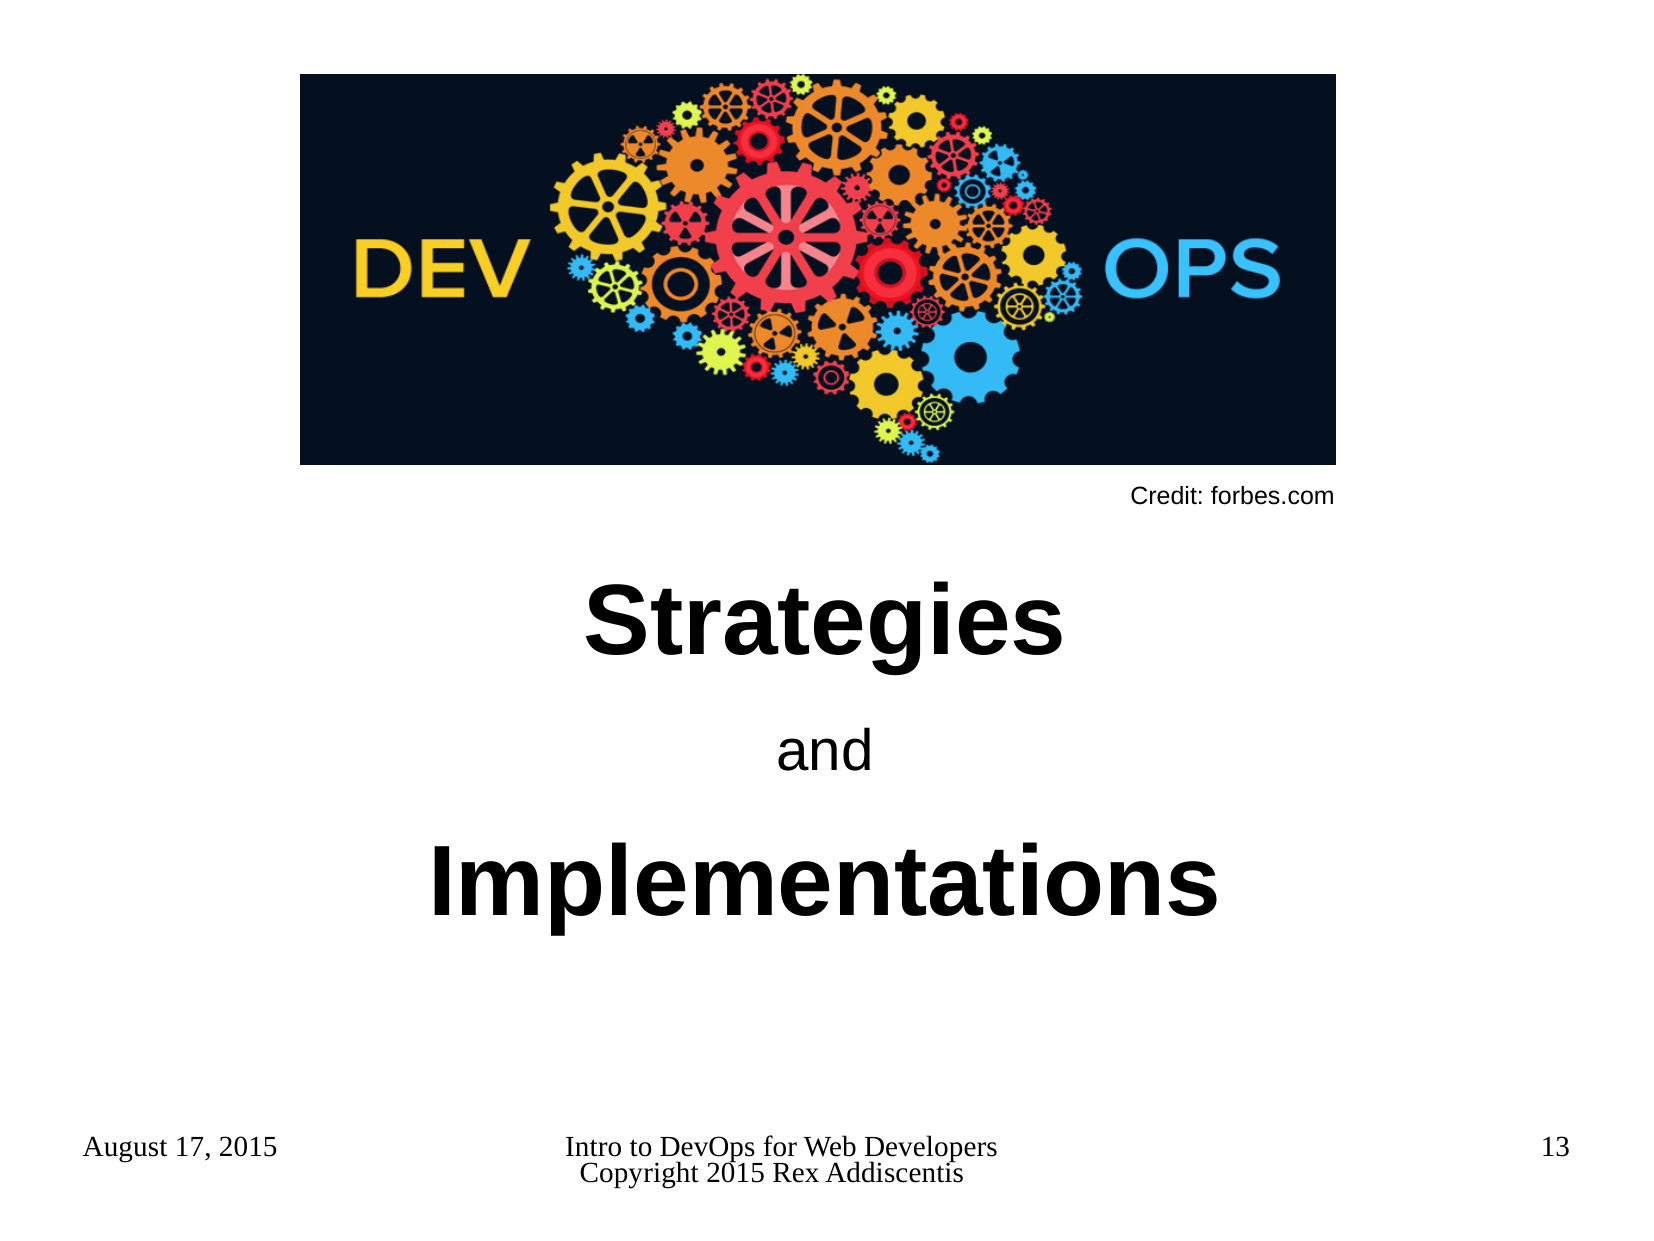

# Credit: forbes.com
Strategies
and
Implementations
August 17, 2015
Intro to DevOps for Web Developers Copyright 2015 Rex Addiscentis
13